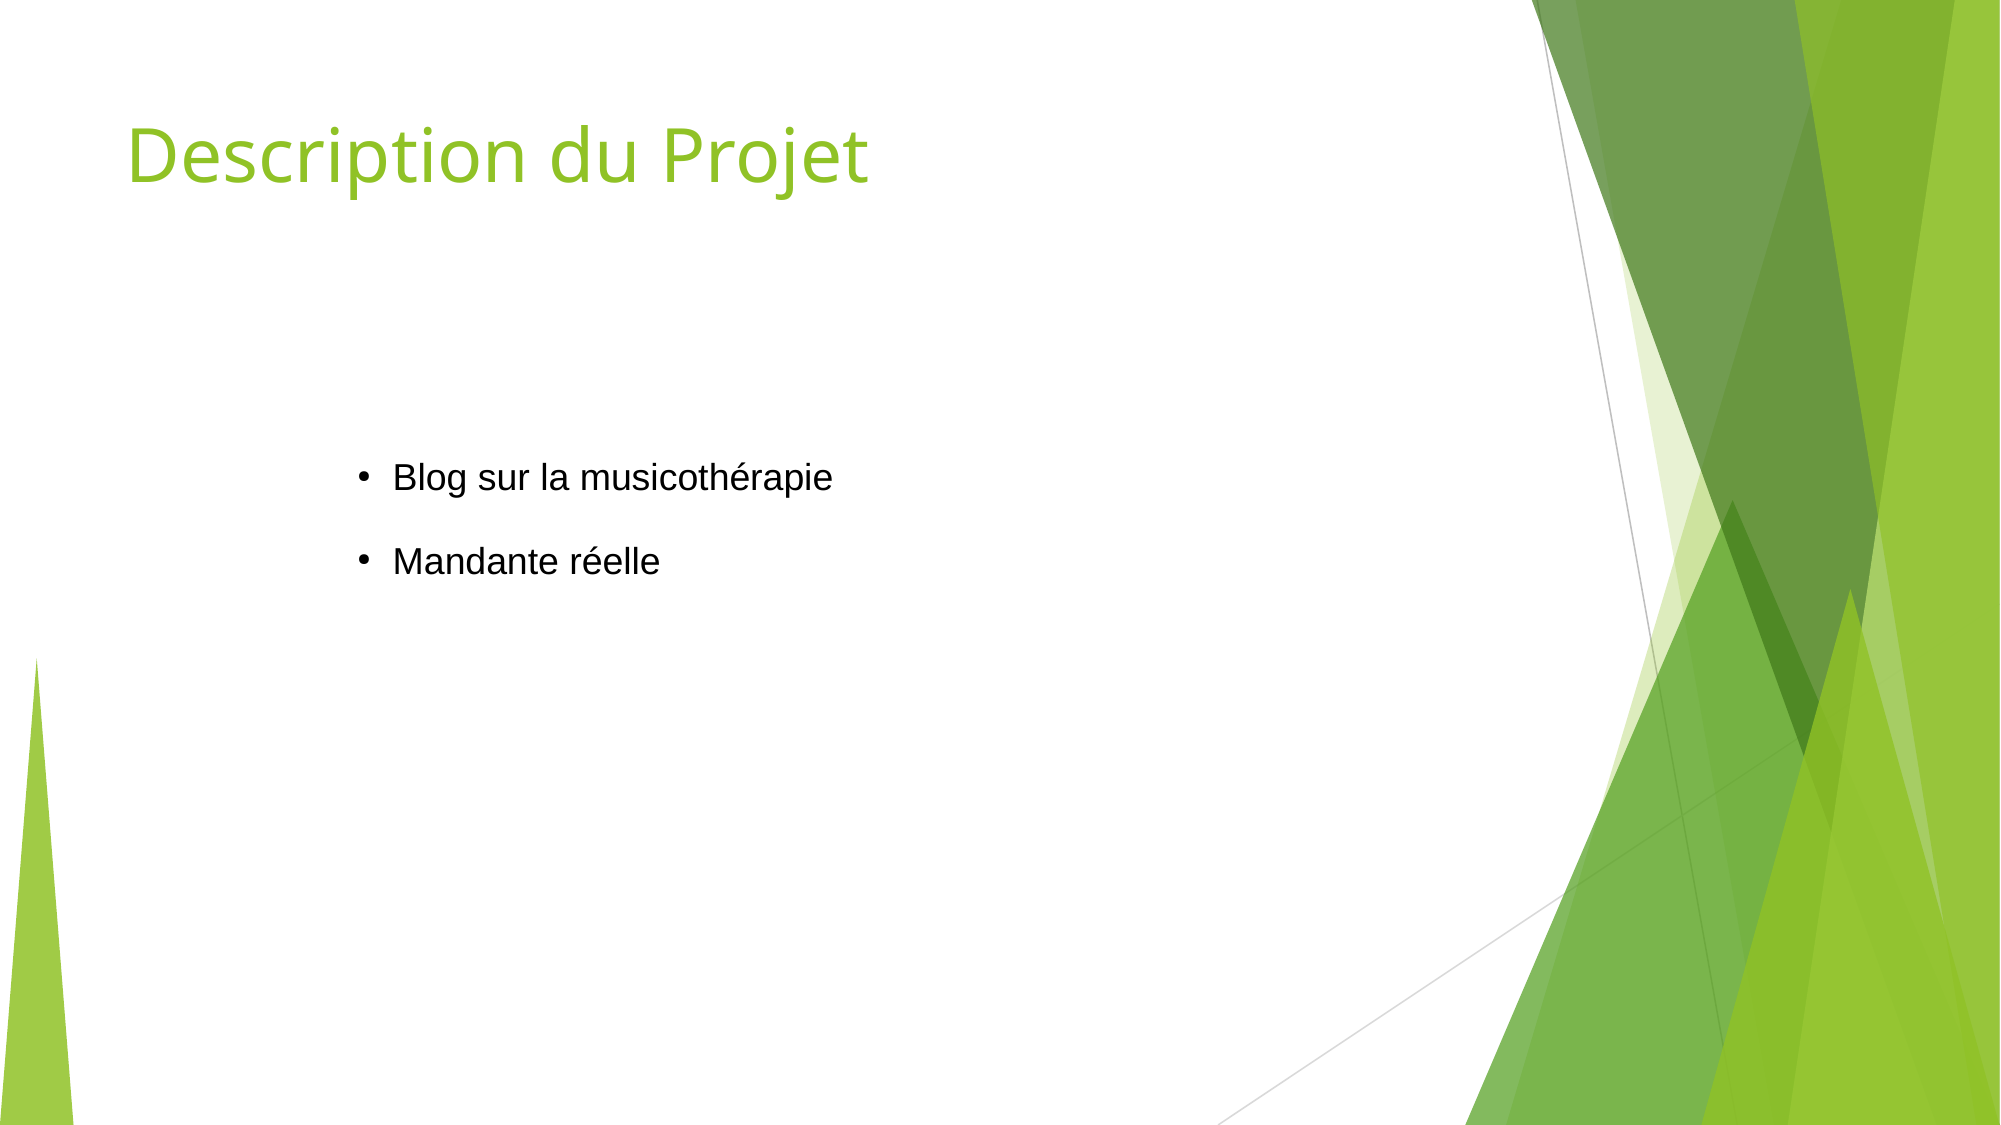

# Description du Projet
Blog sur la musicothérapie
Mandante réelle